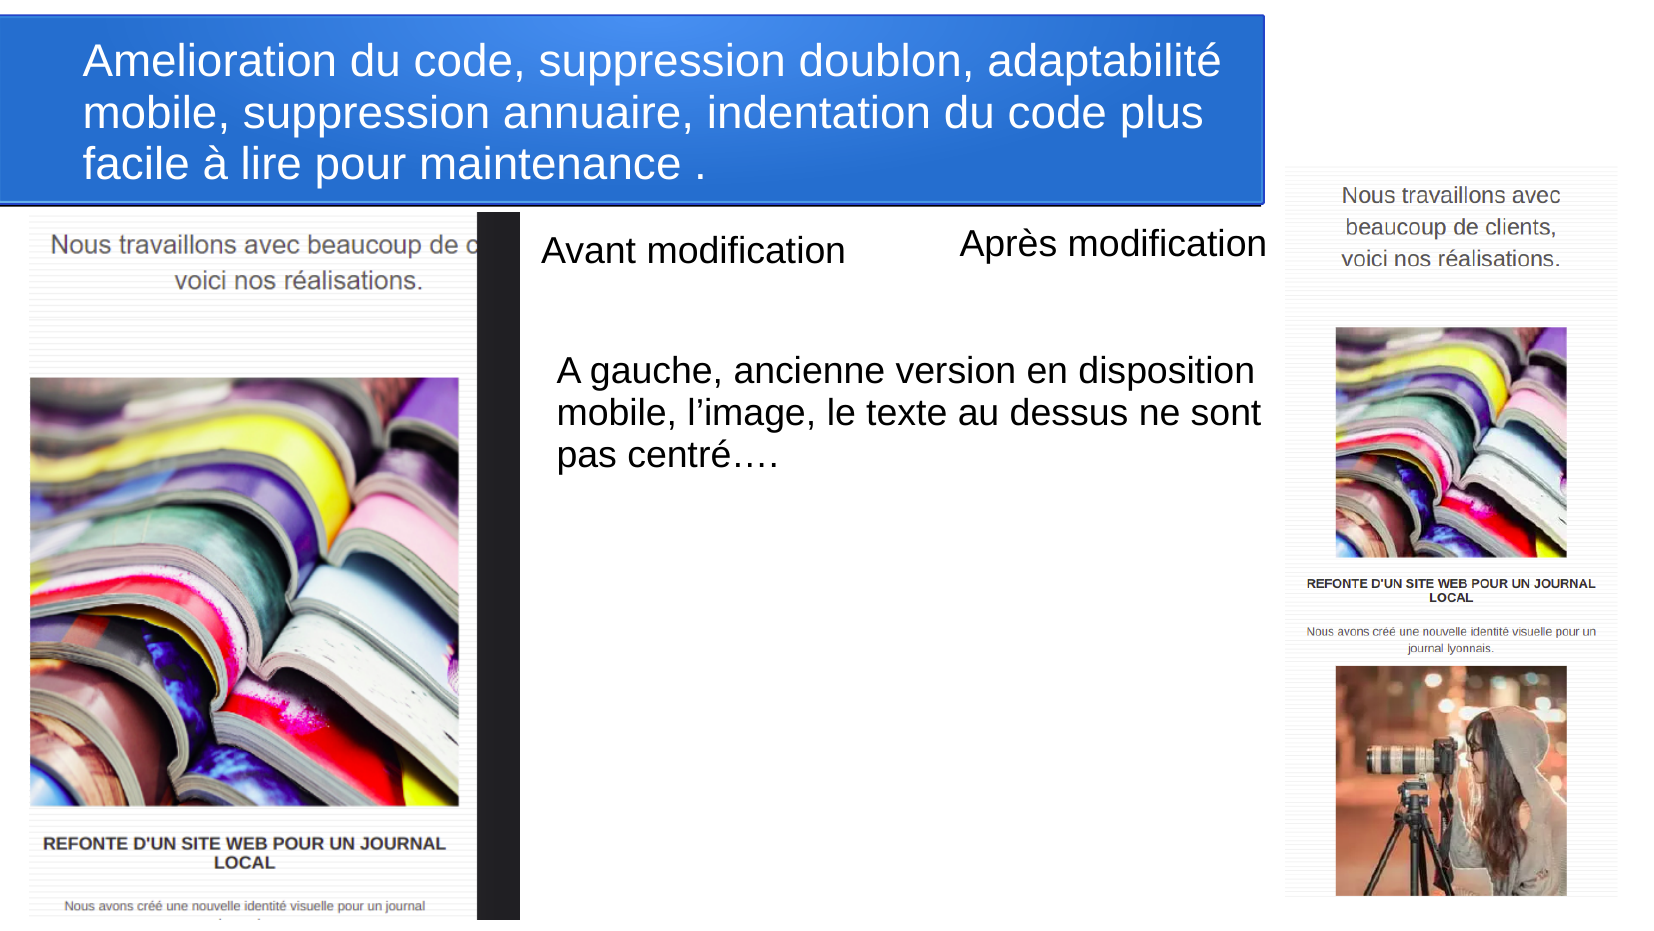

# Amelioration du code, suppression doublon, adaptabilité mobile, suppression annuaire, indentation du code plus facile à lire pour maintenance .
Après modification
Avant modification
A gauche, ancienne version en disposition mobile, l’image, le texte au dessus ne sont pas centré….